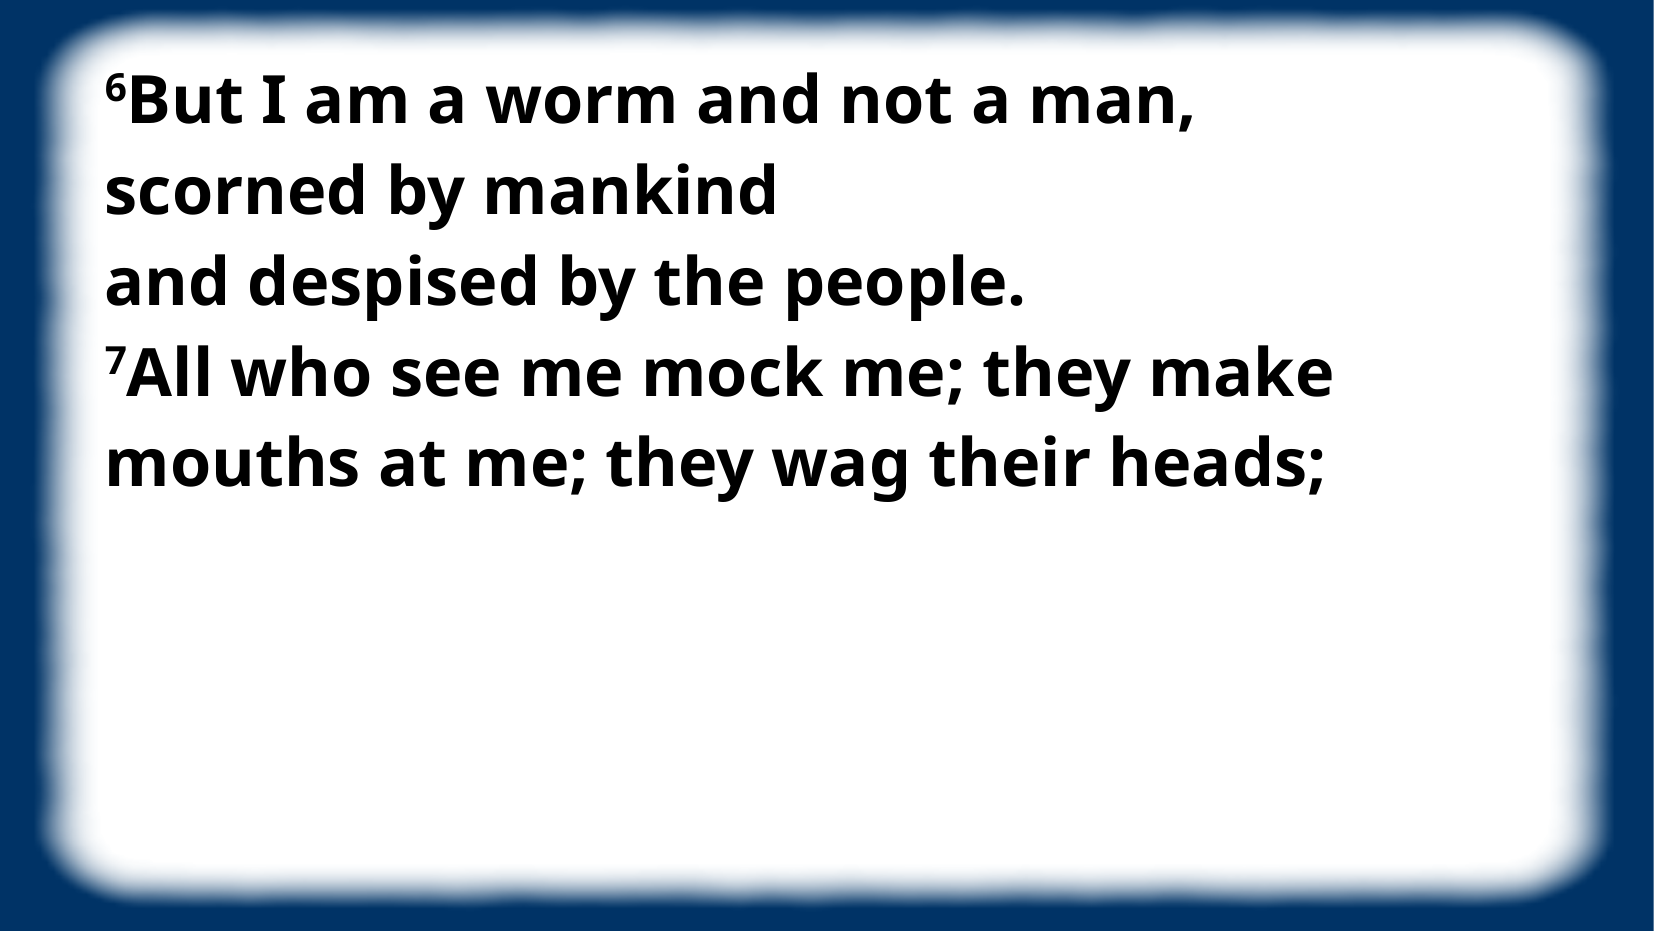

6But I am a worm and not a man,
scorned by mankind
and despised by the people.
7All who see me mock me; they make mouths at me; they wag their heads;